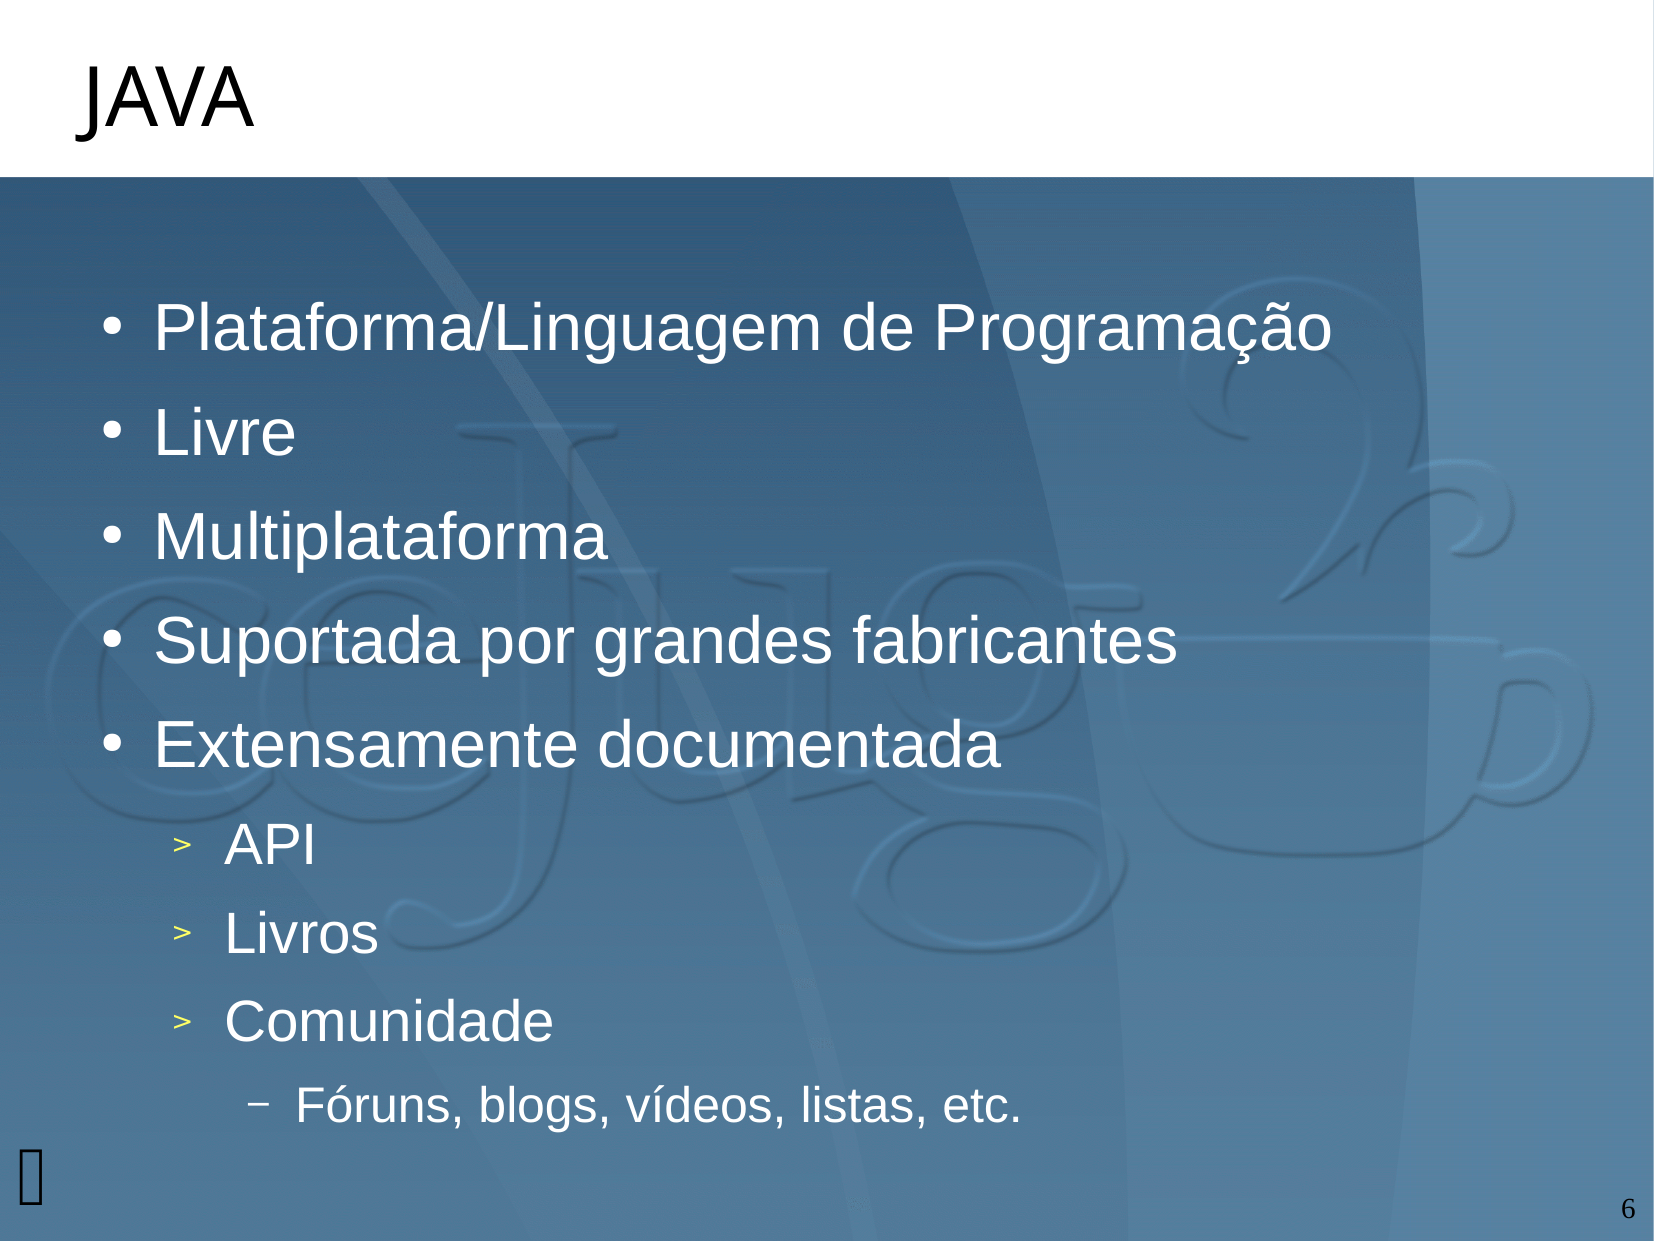

# JAVA
Plataforma/Linguagem de Programação
Livre
Multiplataforma
Suportada por grandes fabricantes
Extensamente documentada
API
Livros
Comunidade
Fóruns, blogs, vídeos, listas, etc.

6